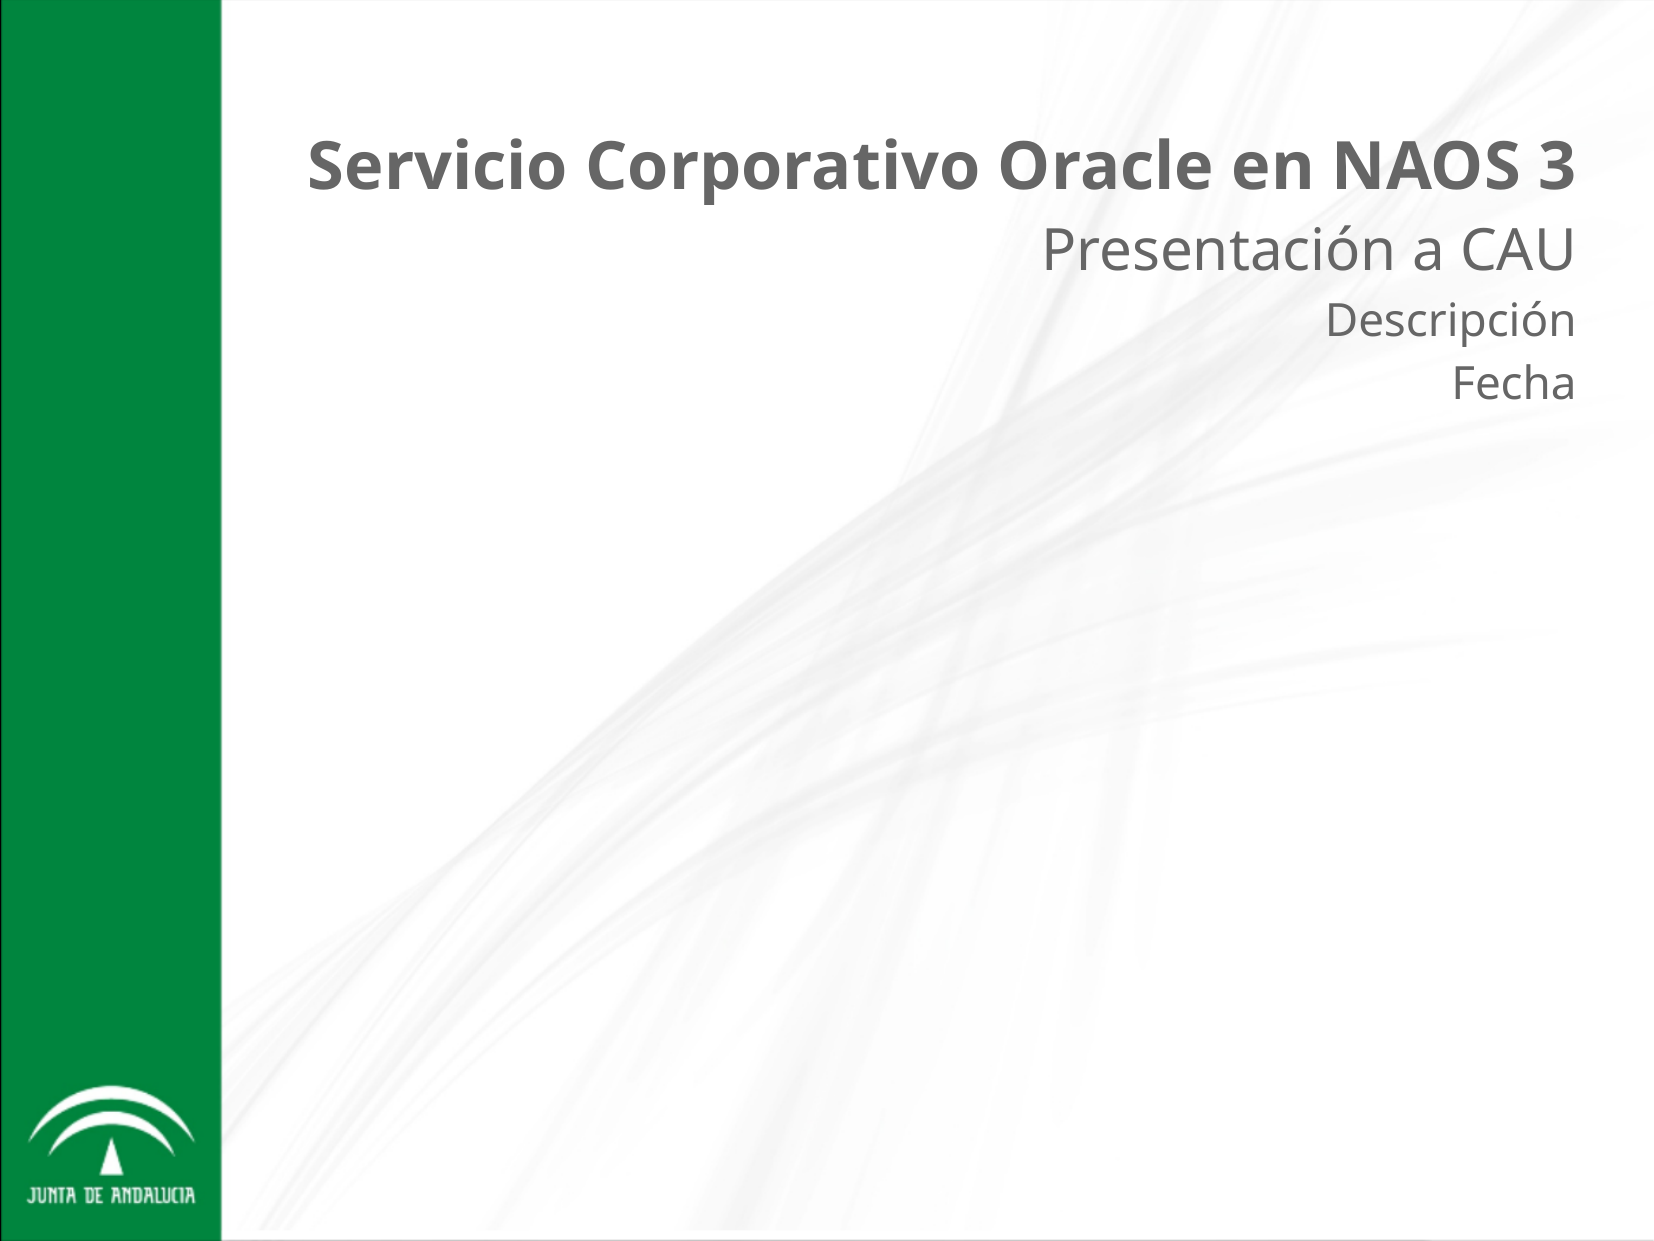

# Servicio Corporativo Oracle en NAOS 3
Presentación a CAU
Descripción
Fecha